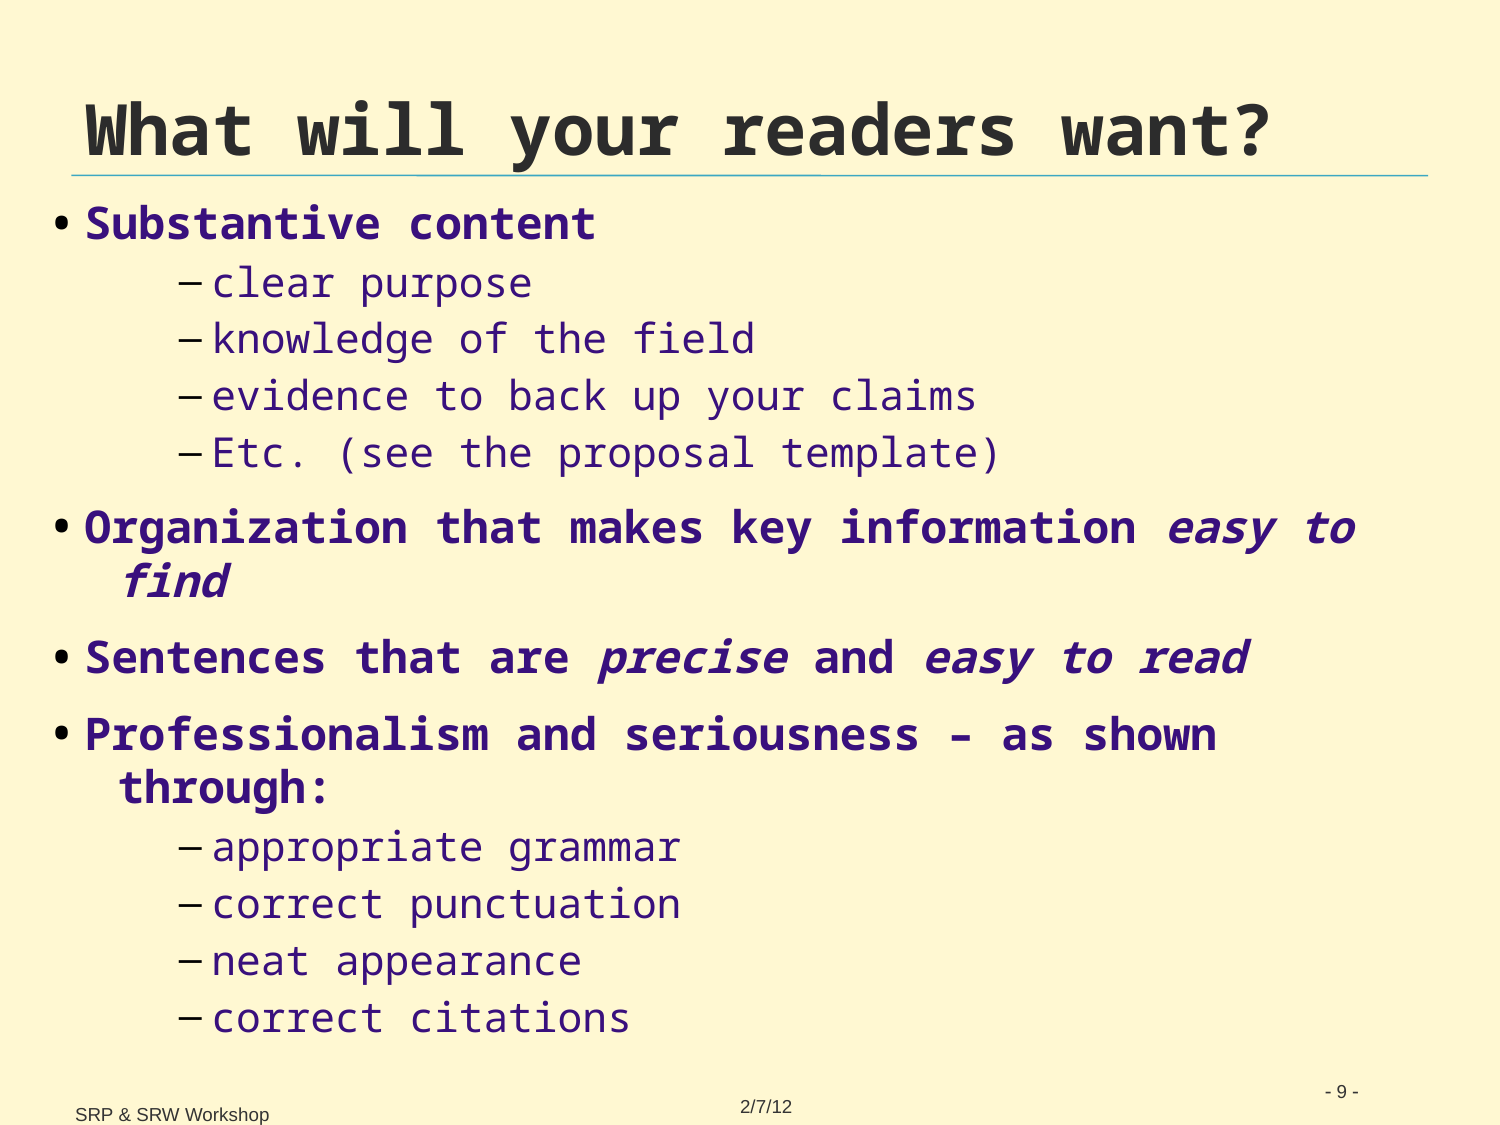

# What will your readers want?
Substantive content
clear purpose
knowledge of the field
evidence to back up your claims
Etc. (see the proposal template)
Organization that makes key information easy to find
Sentences that are precise and easy to read
Professionalism and seriousness – as shown through:
appropriate grammar
correct punctuation
neat appearance
correct citations